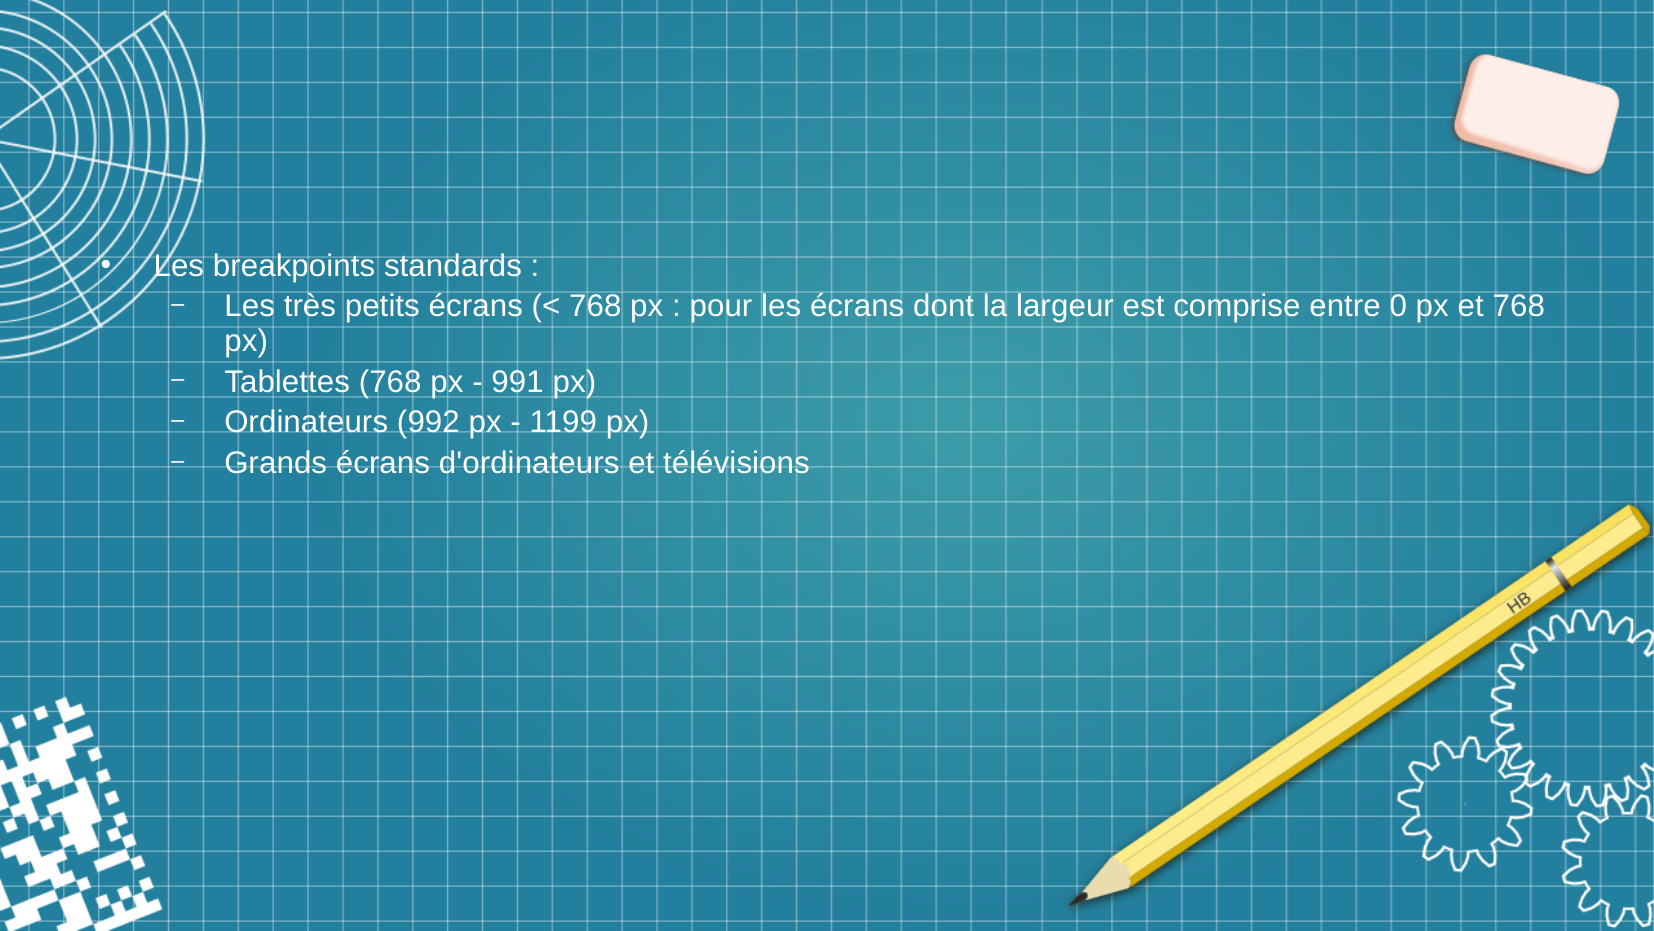

#
Les breakpoints standards :
Les très petits écrans (< 768 px : pour les écrans dont la largeur est comprise entre 0 px et 768 px)
Tablettes (768 px - 991 px)
Ordinateurs (992 px - 1199 px)
Grands écrans d'ordinateurs et télévisions